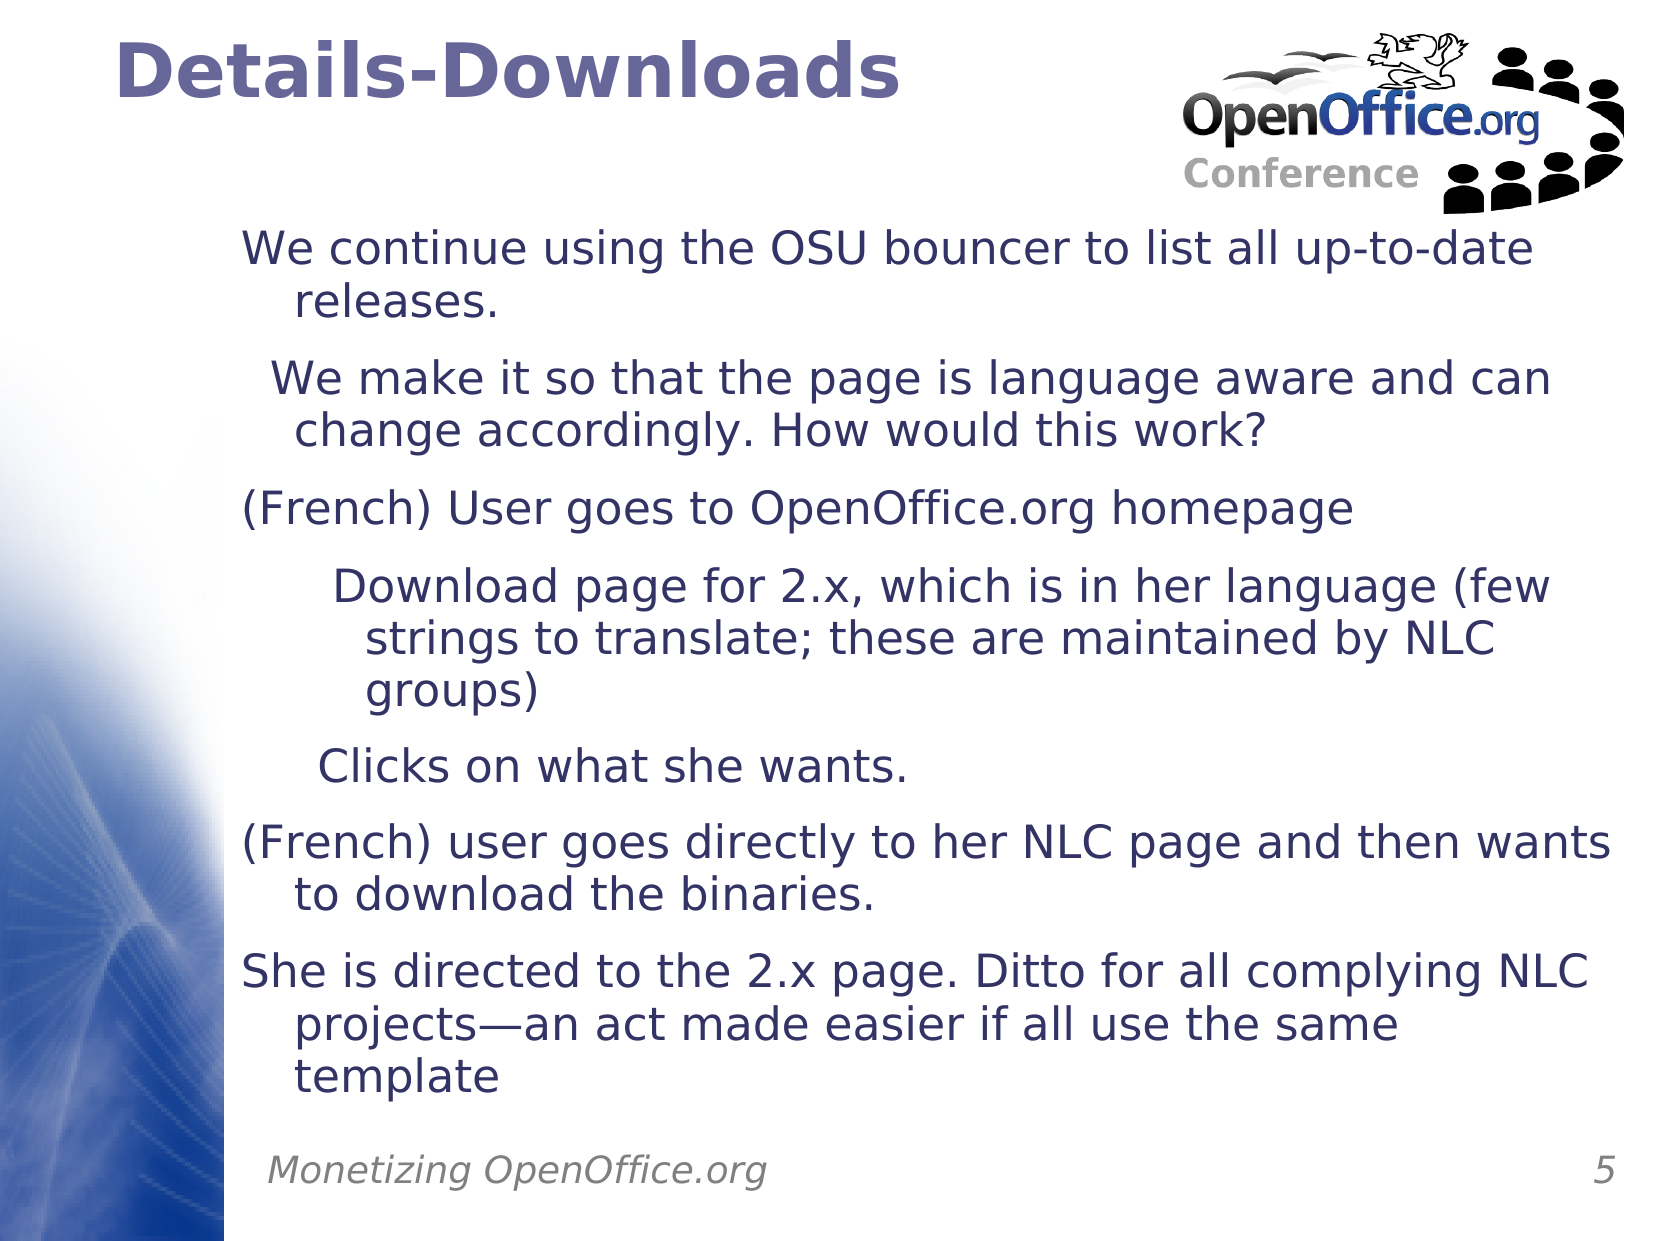

# Details-Downloads
We continue using the OSU bouncer to list all up-to-date releases.
 We make it so that the page is language aware and can change accordingly. How would this work?
(French) User goes to OpenOffice.org homepage
 Download page for 2.x, which is in her language (few strings to translate; these are maintained by NLC groups)
Clicks on what she wants.
(French) user goes directly to her NLC page and then wants to download the binaries.
She is directed to the 2.x page. Ditto for all complying NLC projects—an act made easier if all use the same template